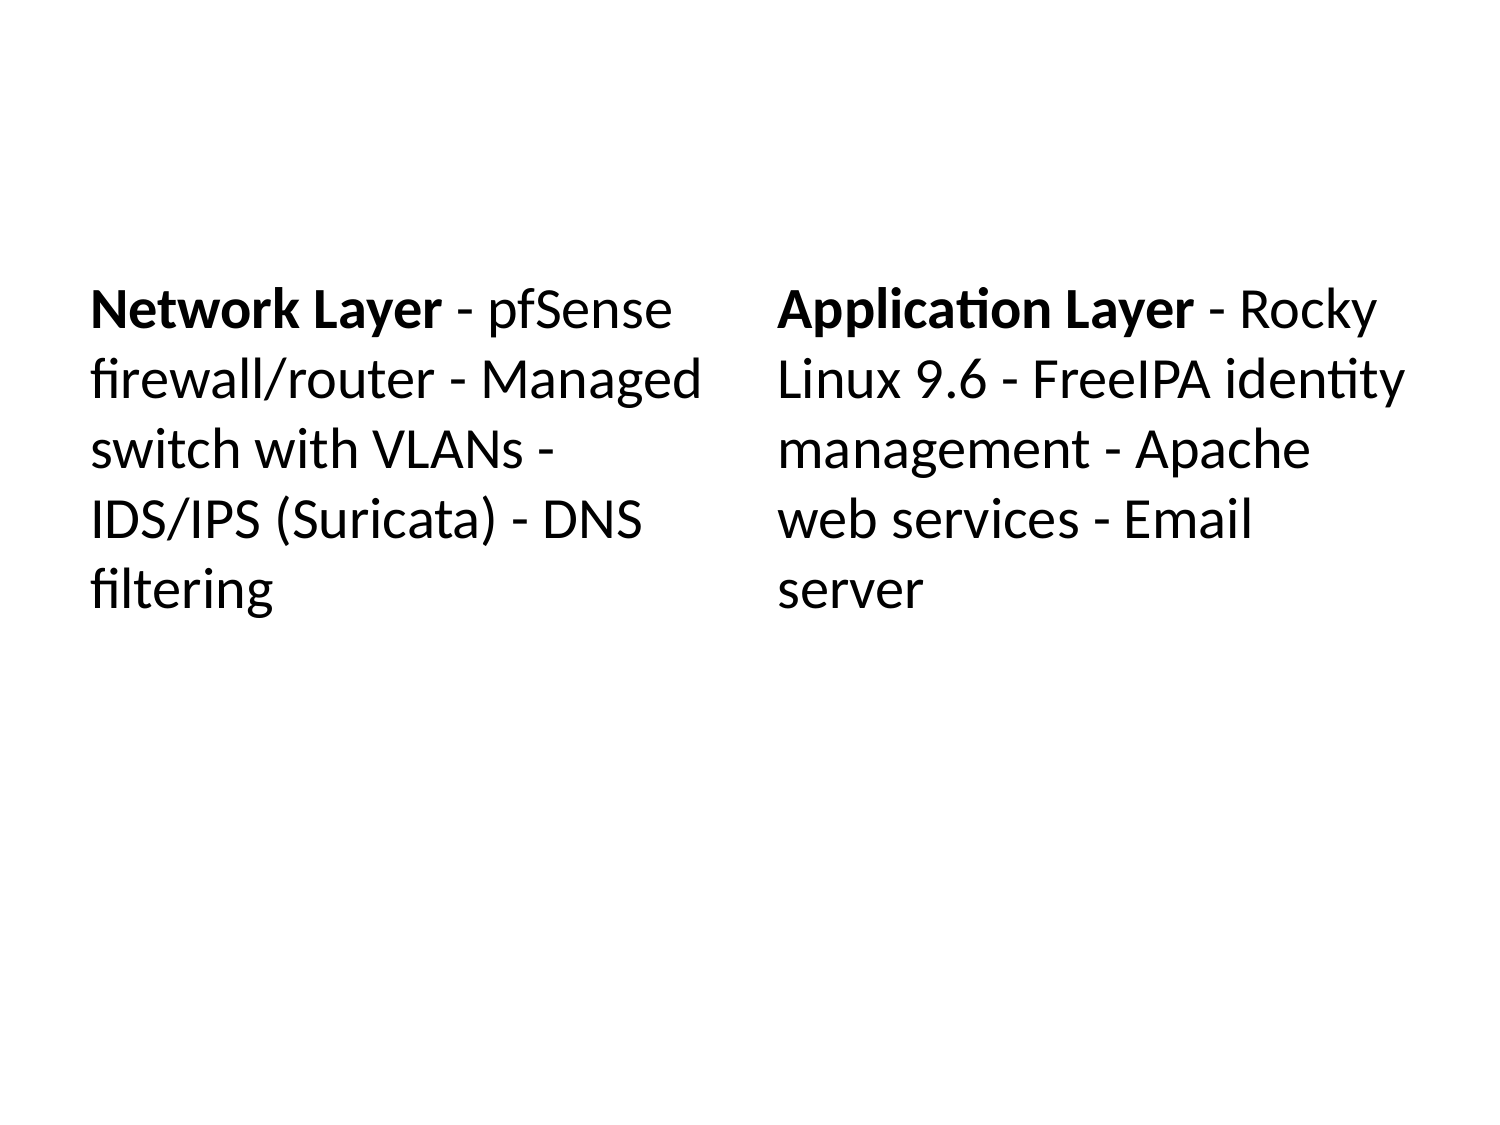

# Network Layer - pfSense firewall/router - Managed switch with VLANs - IDS/IPS (Suricata) - DNS filtering
Application Layer - Rocky Linux 9.6 - FreeIPA identity management - Apache web services - Email server